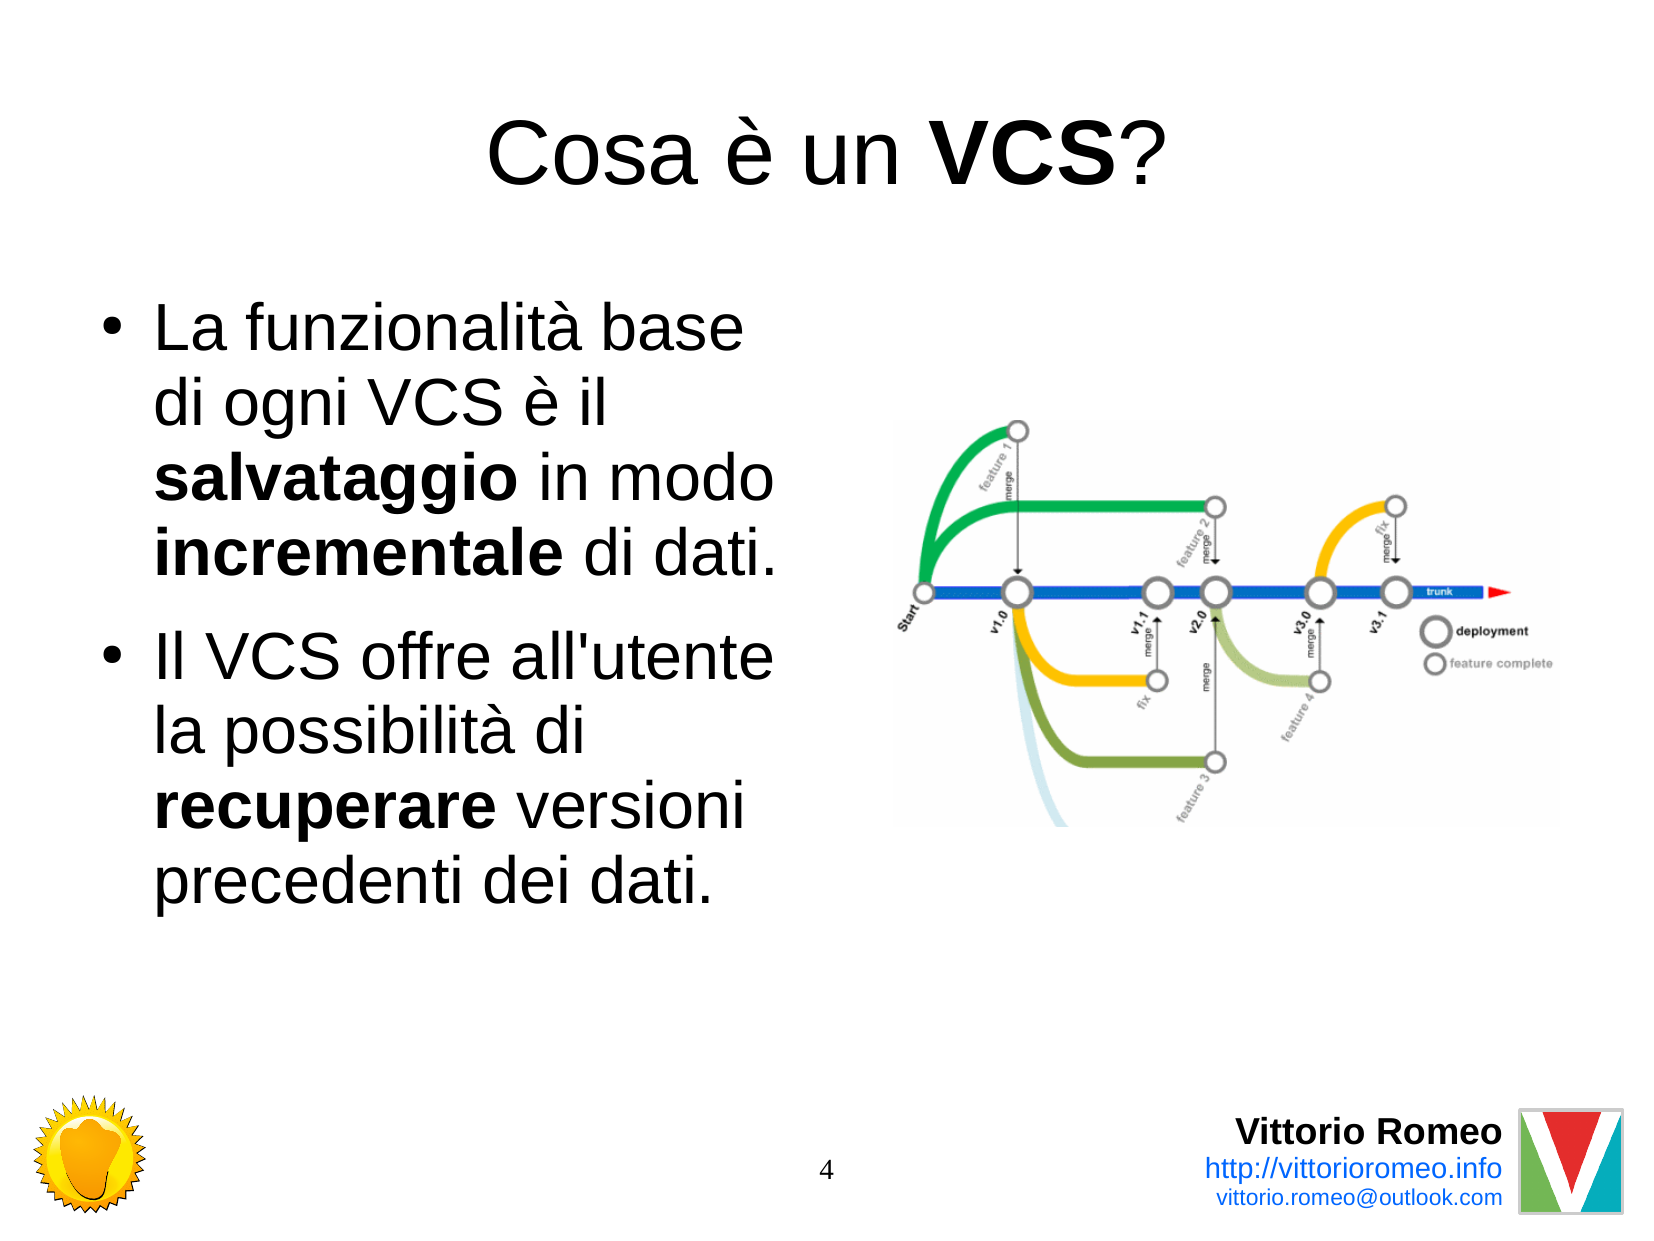

# Cosa è un VCS?
La funzionalità base di ogni VCS è il salvataggio in modo incrementale di dati.
Il VCS offre all'utente la possibilità di recuperare versioni precedenti dei dati.